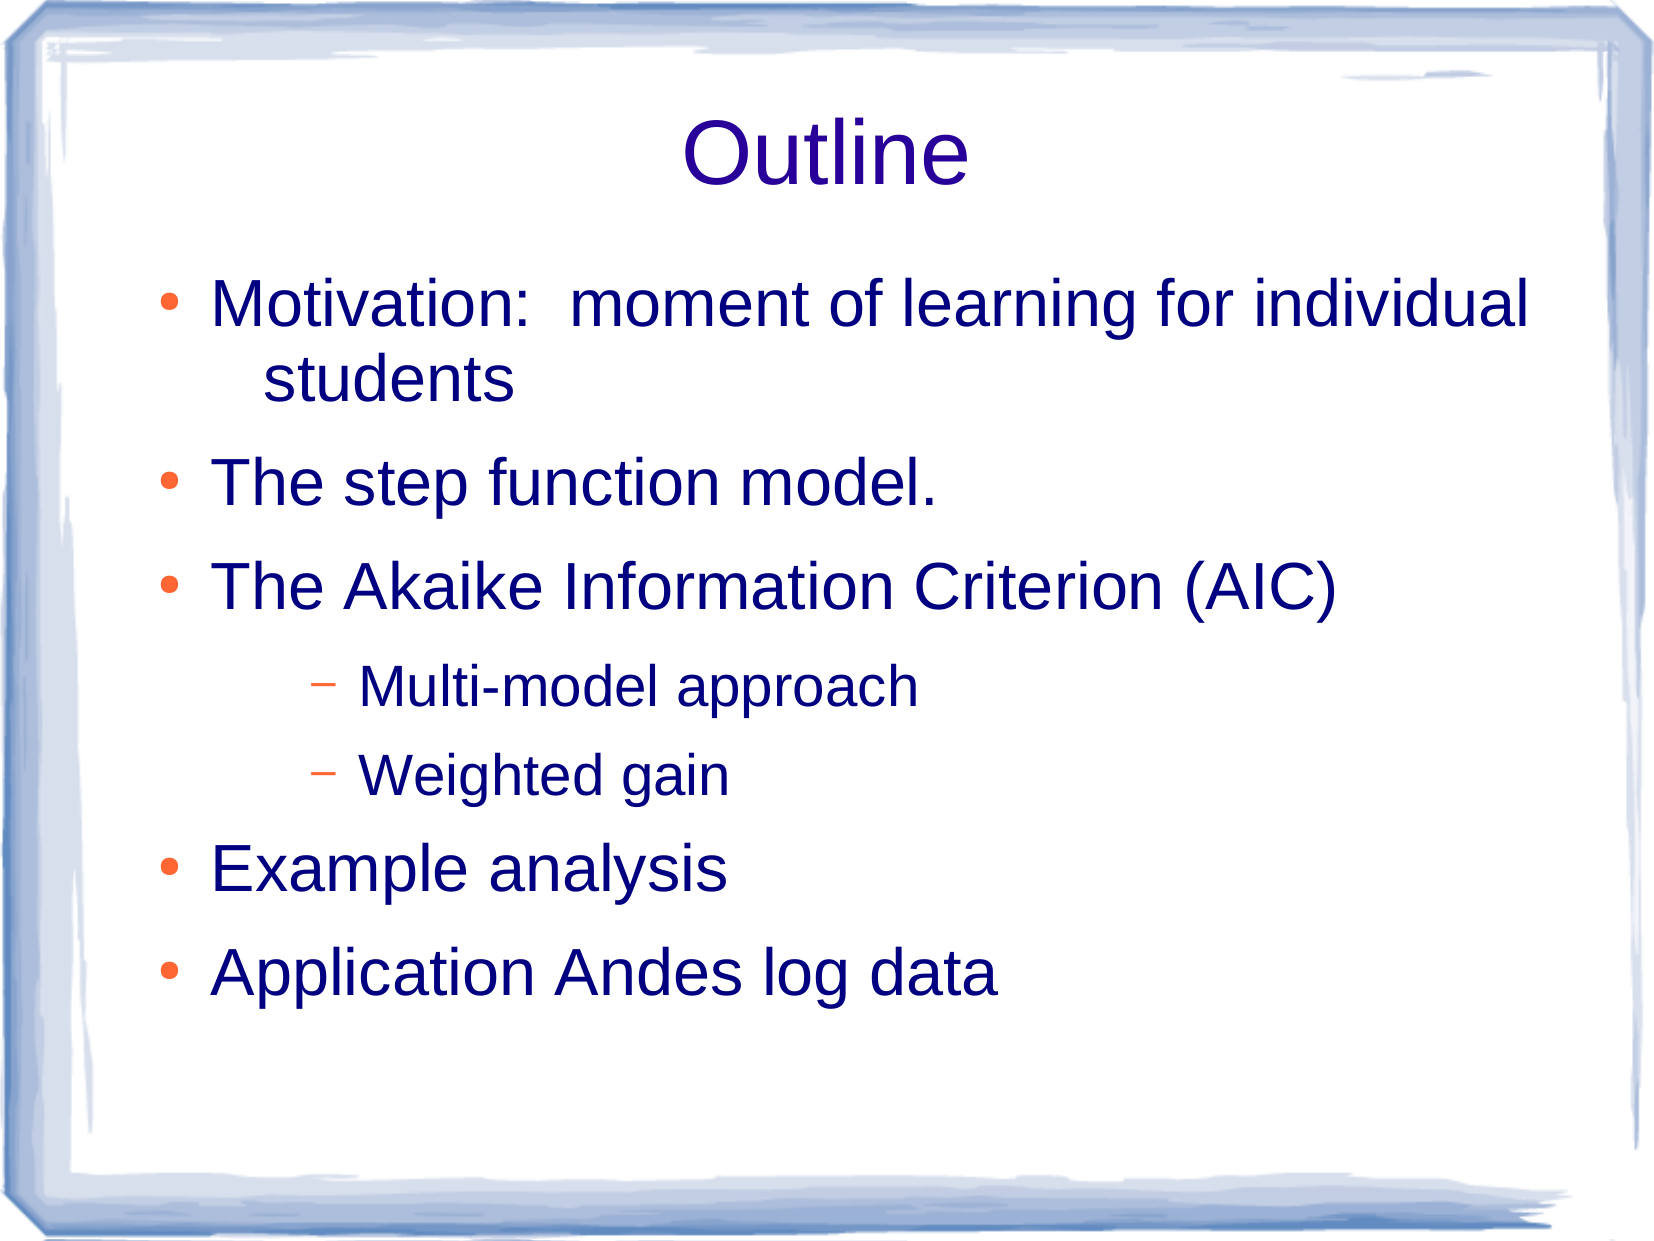

# Outline
Motivation: moment of learning for individual students
The step function model.
The Akaike Information Criterion (AIC)
Multi-model approach
Weighted gain
Example analysis
Application Andes log data